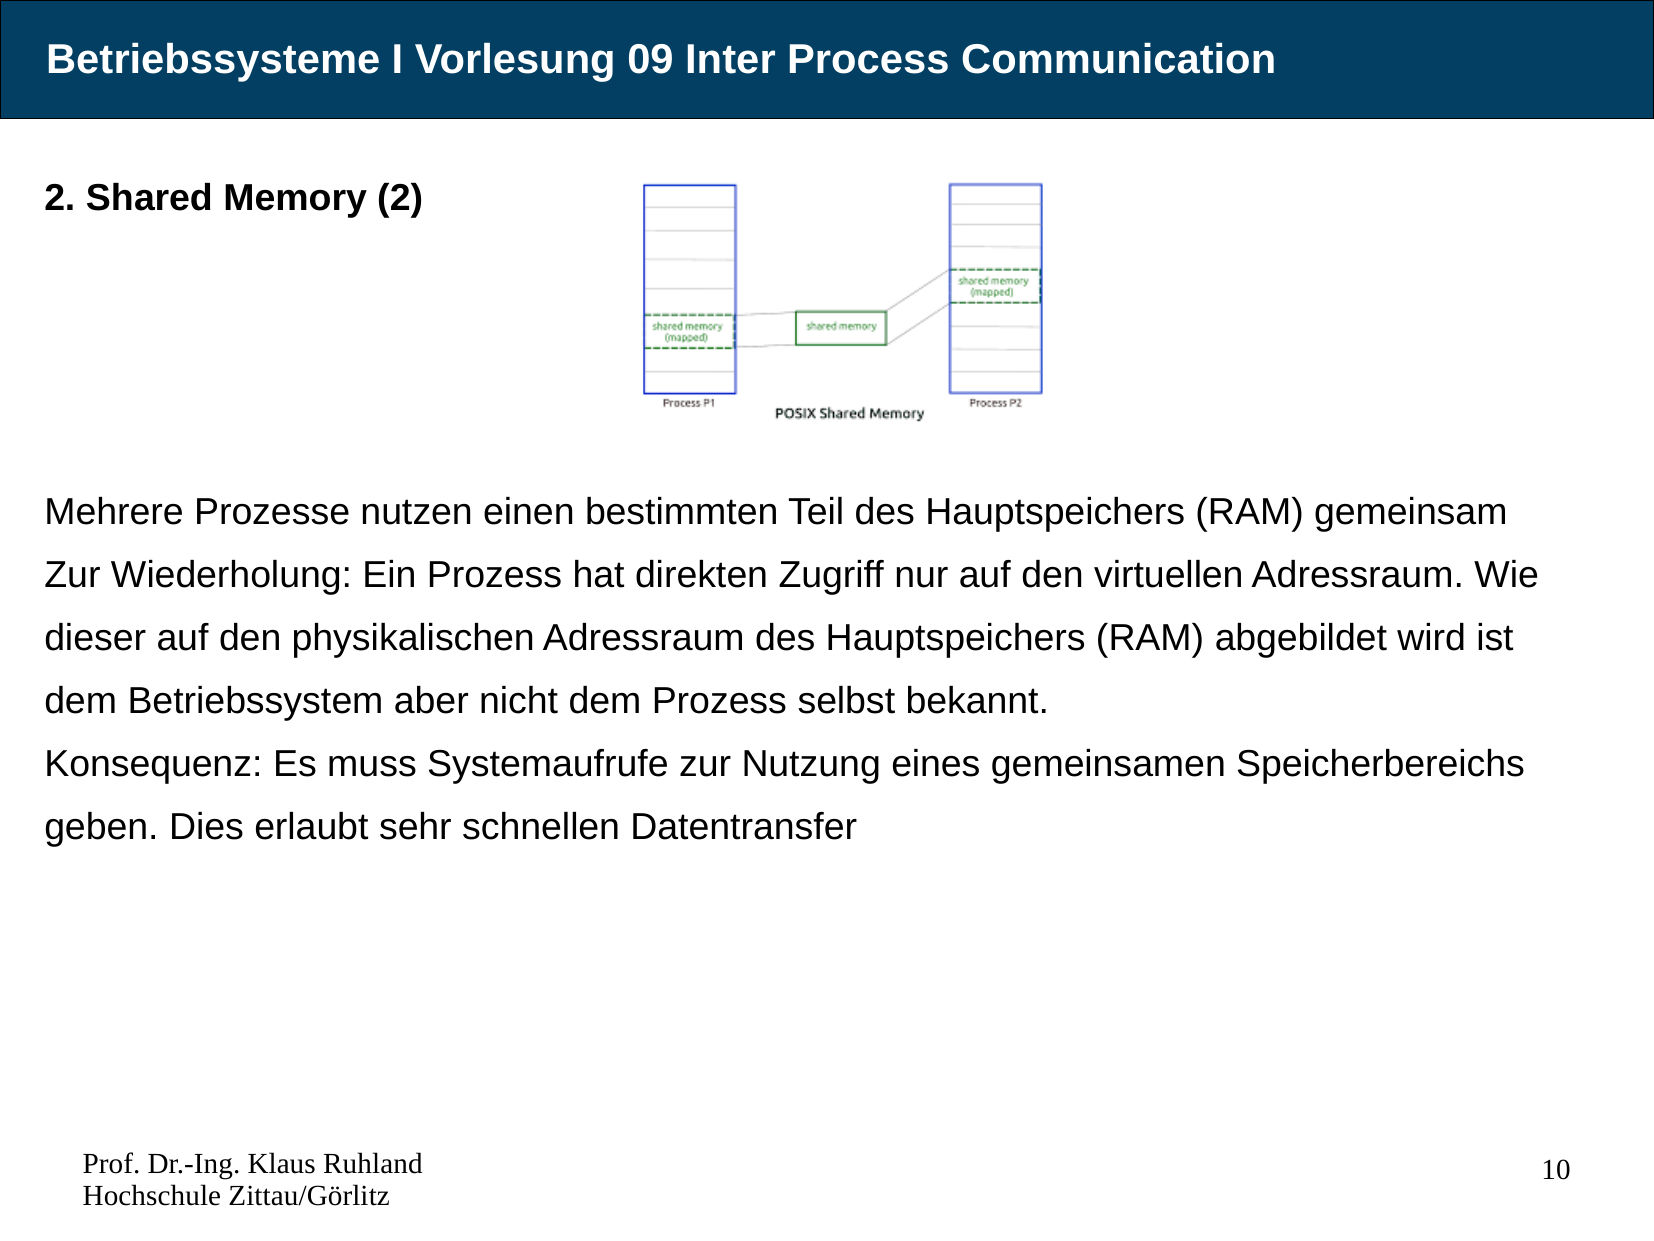

2. Shared Memory (2)
Mehrere Prozesse nutzen einen bestimmten Teil des Hauptspeichers (RAM) gemeinsam
Zur Wiederholung: Ein Prozess hat direkten Zugriff nur auf den virtuellen Adressraum. Wie dieser auf den physikalischen Adressraum des Hauptspeichers (RAM) abgebildet wird ist dem Betriebssystem aber nicht dem Prozess selbst bekannt.
Konsequenz: Es muss Systemaufrufe zur Nutzung eines gemeinsamen Speicherbereichs geben. Dies erlaubt sehr schnellen Datentransfer
10